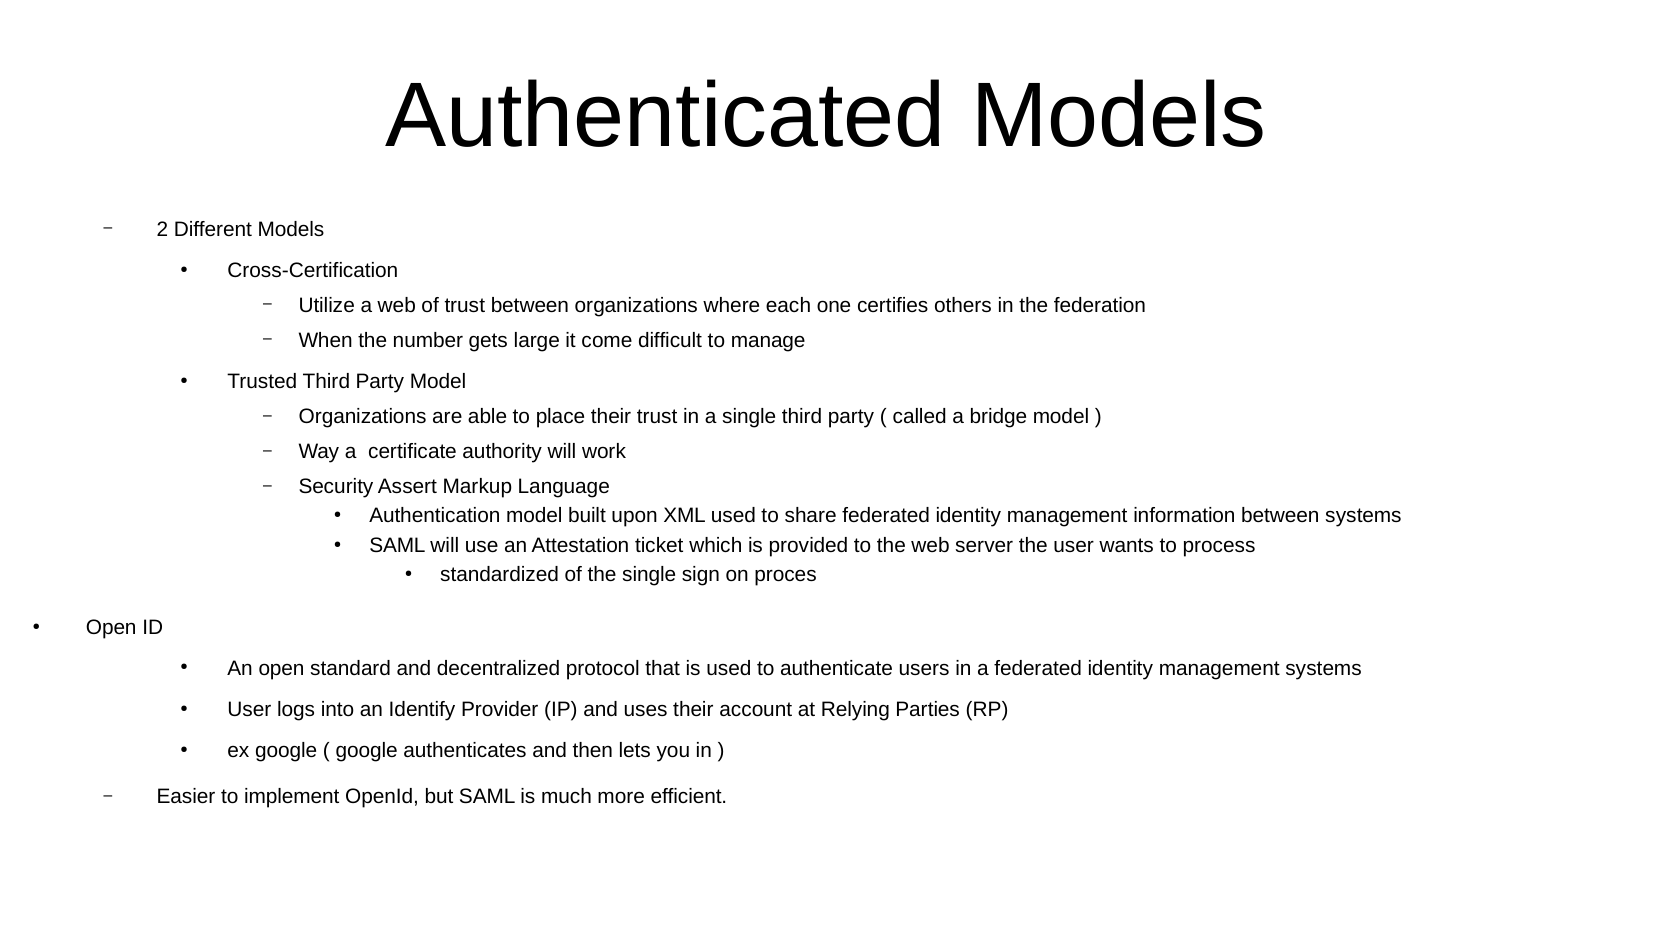

# Authenticated Models
2 Different Models
Cross-Certification
Utilize a web of trust between organizations where each one certifies others in the federation
When the number gets large it come difficult to manage
Trusted Third Party Model
Organizations are able to place their trust in a single third party ( called a bridge model )
Way a certificate authority will work
Security Assert Markup Language
Authentication model built upon XML used to share federated identity management information between systems
SAML will use an Attestation ticket which is provided to the web server the user wants to process
standardized of the single sign on proces
Open ID
An open standard and decentralized protocol that is used to authenticate users in a federated identity management systems
User logs into an Identify Provider (IP) and uses their account at Relying Parties (RP)
ex google ( google authenticates and then lets you in )
Easier to implement OpenId, but SAML is much more efficient.